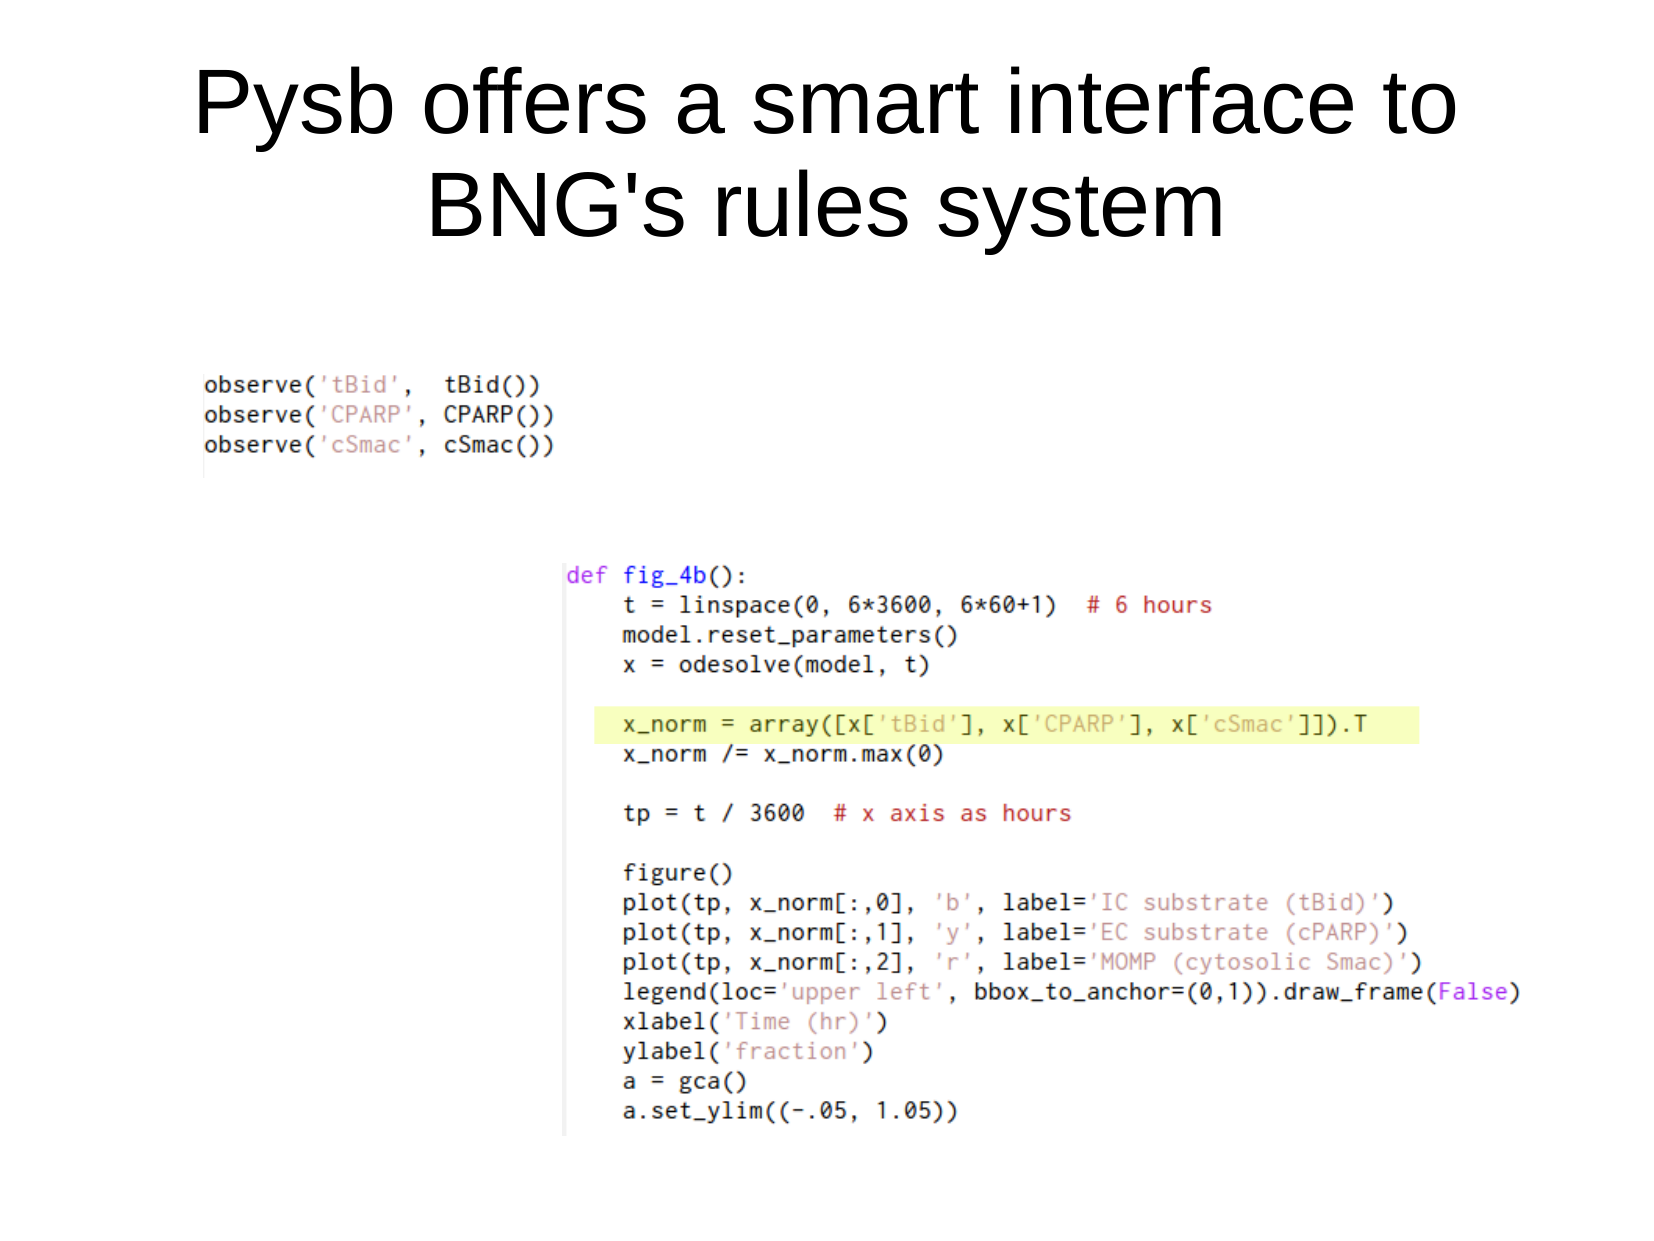

# Pysb offers a smart interface to BNG's rules system